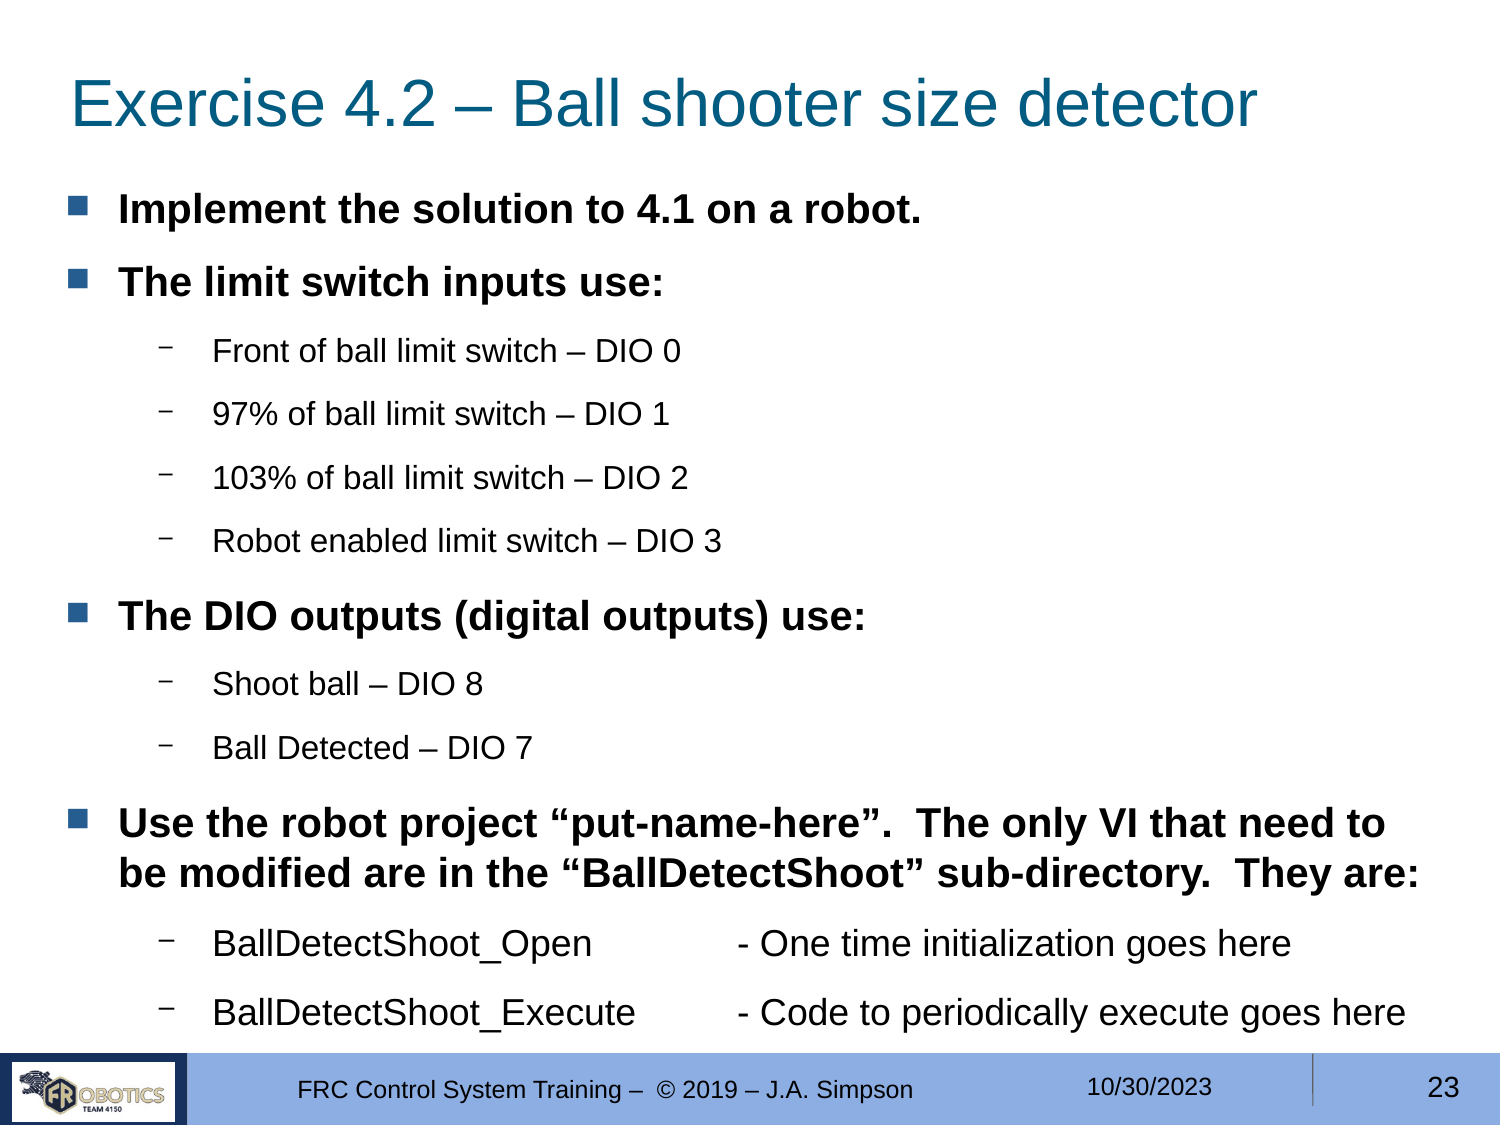

# Exercise 4.2 – Ball shooter size detector
Implement the solution to 4.1 on a robot.
The limit switch inputs use:
Front of ball limit switch – DIO 0
97% of ball limit switch – DIO 1
103% of ball limit switch – DIO 2
Robot enabled limit switch – DIO 3
The DIO outputs (digital outputs) use:
Shoot ball – DIO 8
Ball Detected – DIO 7
Use the robot project “put-name-here”. The only VI that need to be modified are in the “BallDetectShoot” sub-directory. They are:
BallDetectShoot_Open		- One time initialization goes here
BallDetectShoot_Execute		- Code to periodically execute goes here
10/30/2023
FRC Control System Training – © 2019 – J.A. Simpson